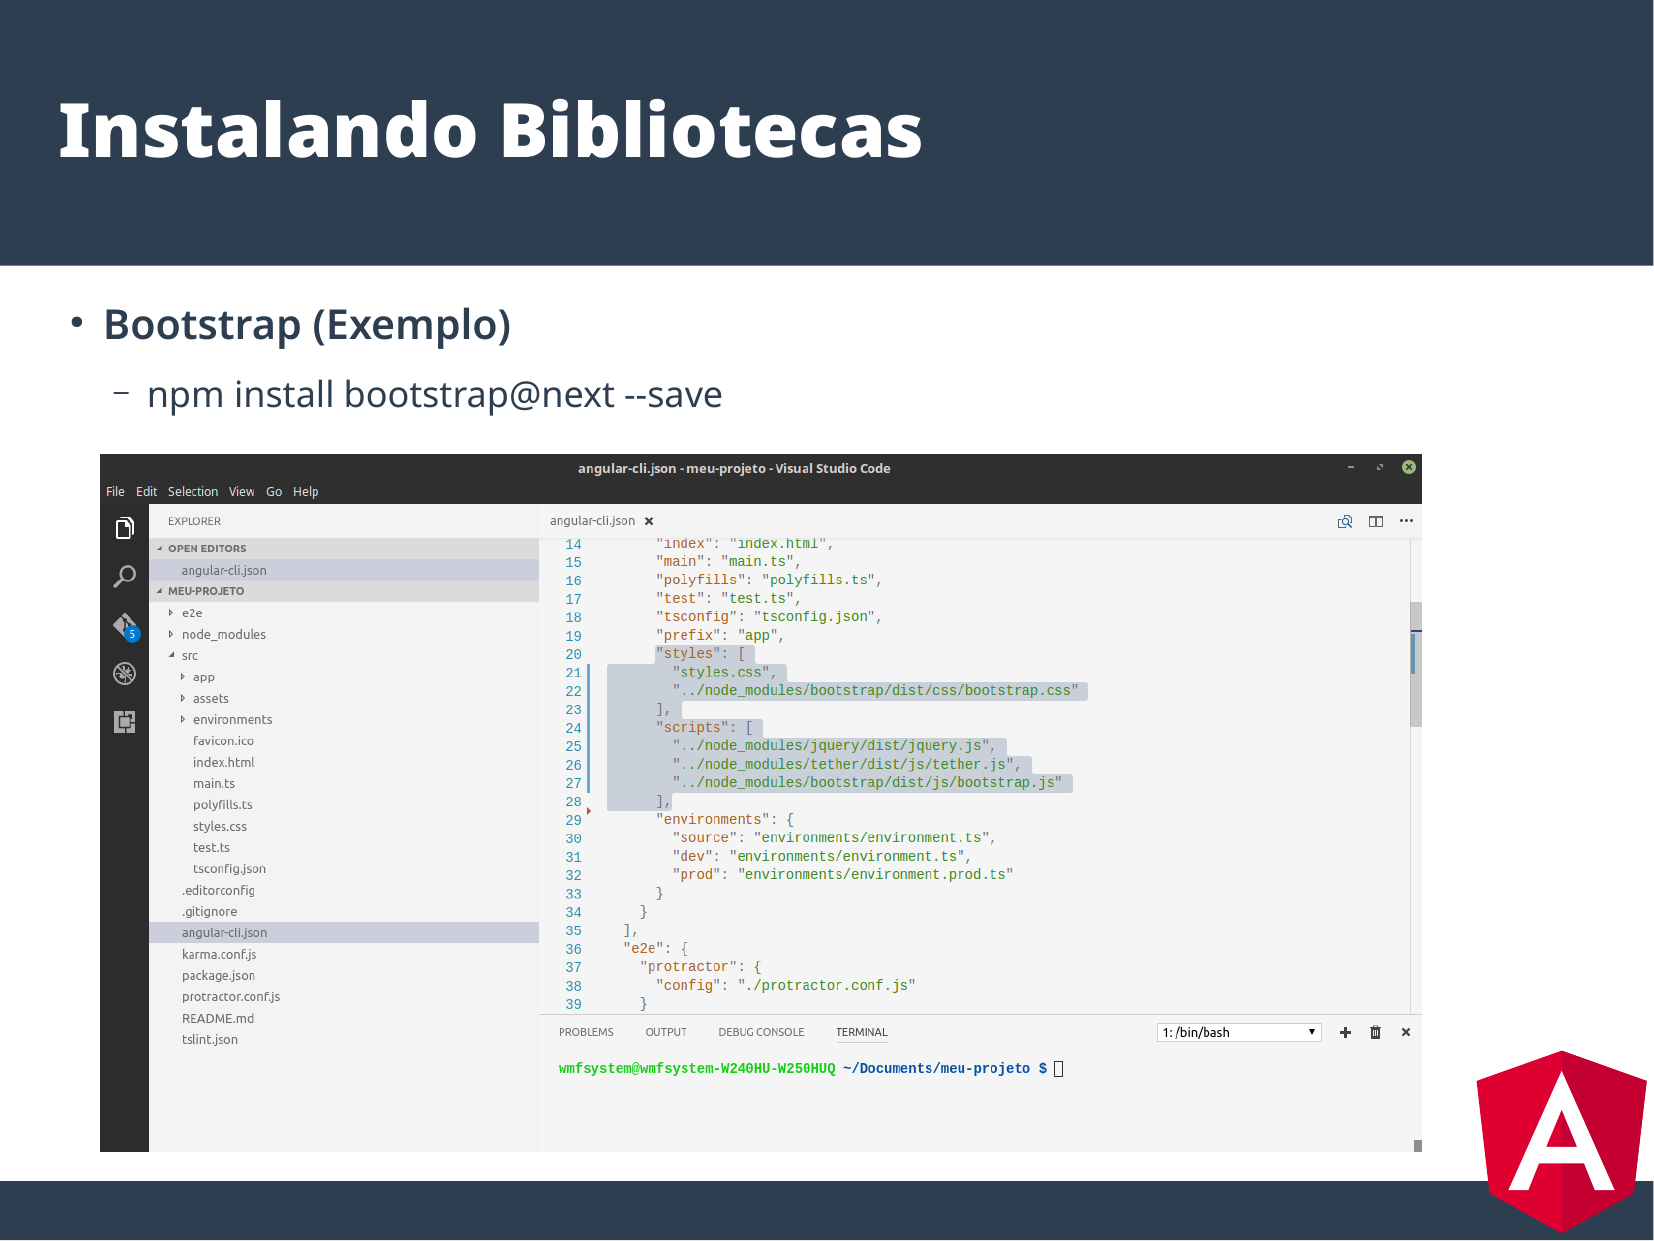

# Instalando Bibliotecas
Bootstrap (Exemplo)
npm install bootstrap@next --save